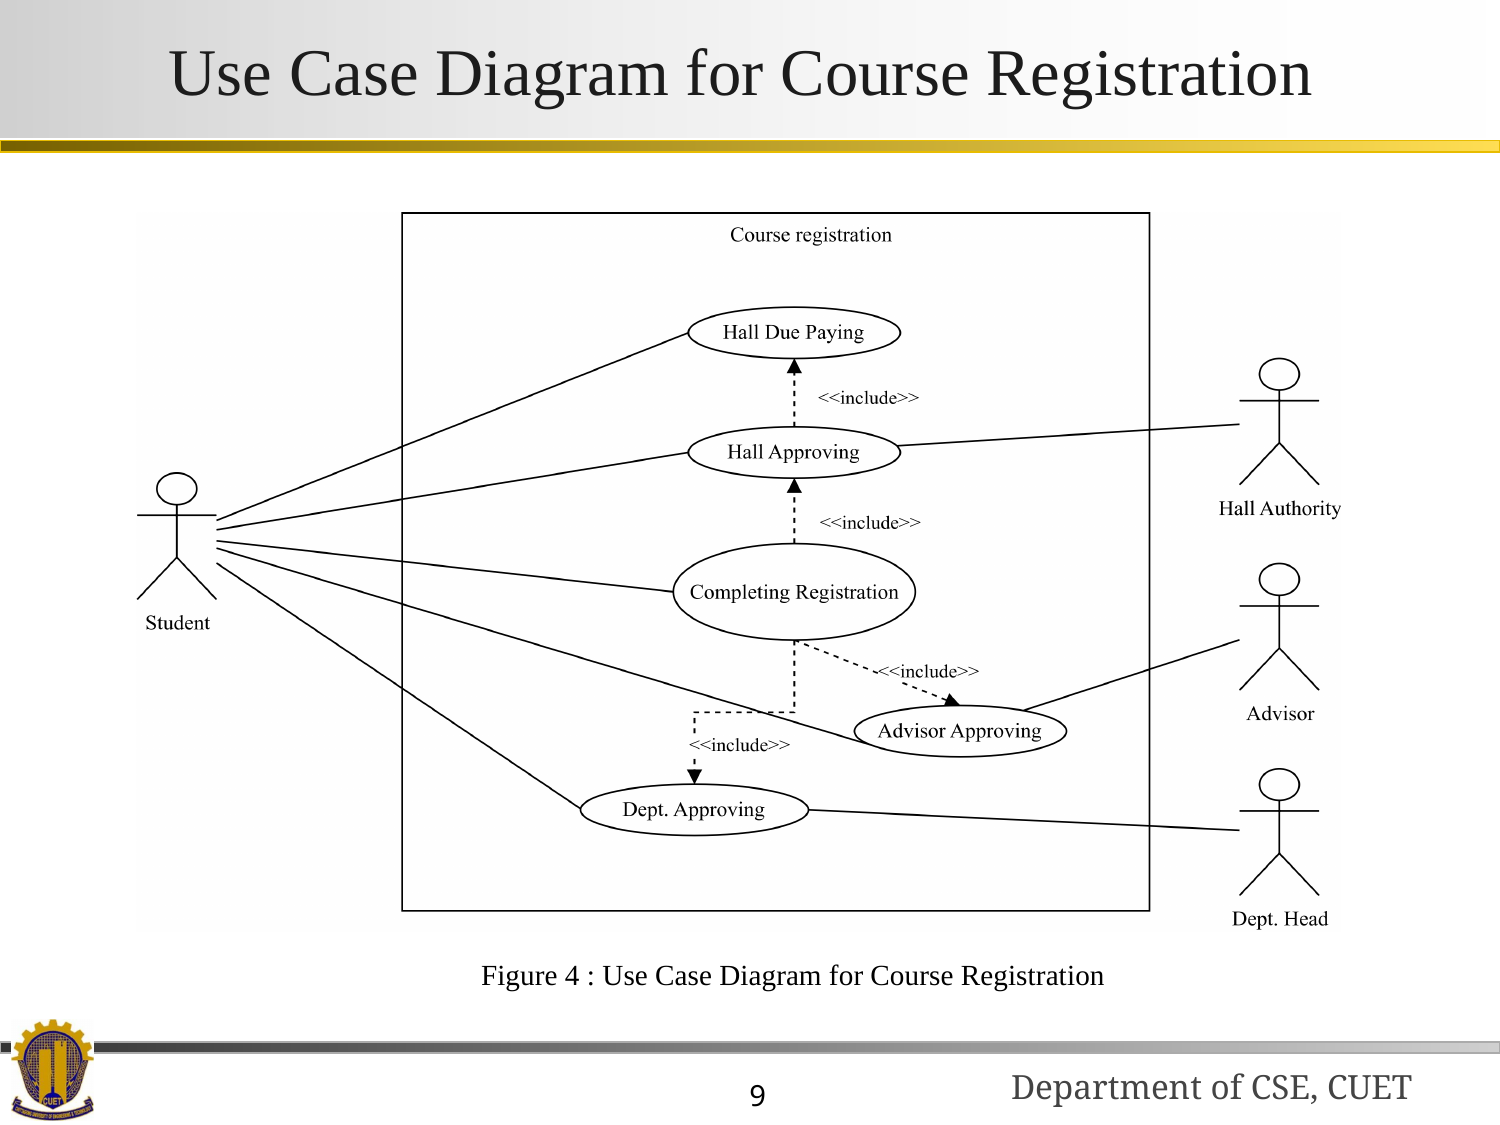

# Use Case Diagram for Course Registration
 Figure 4 : Use Case Diagram for Course Registration